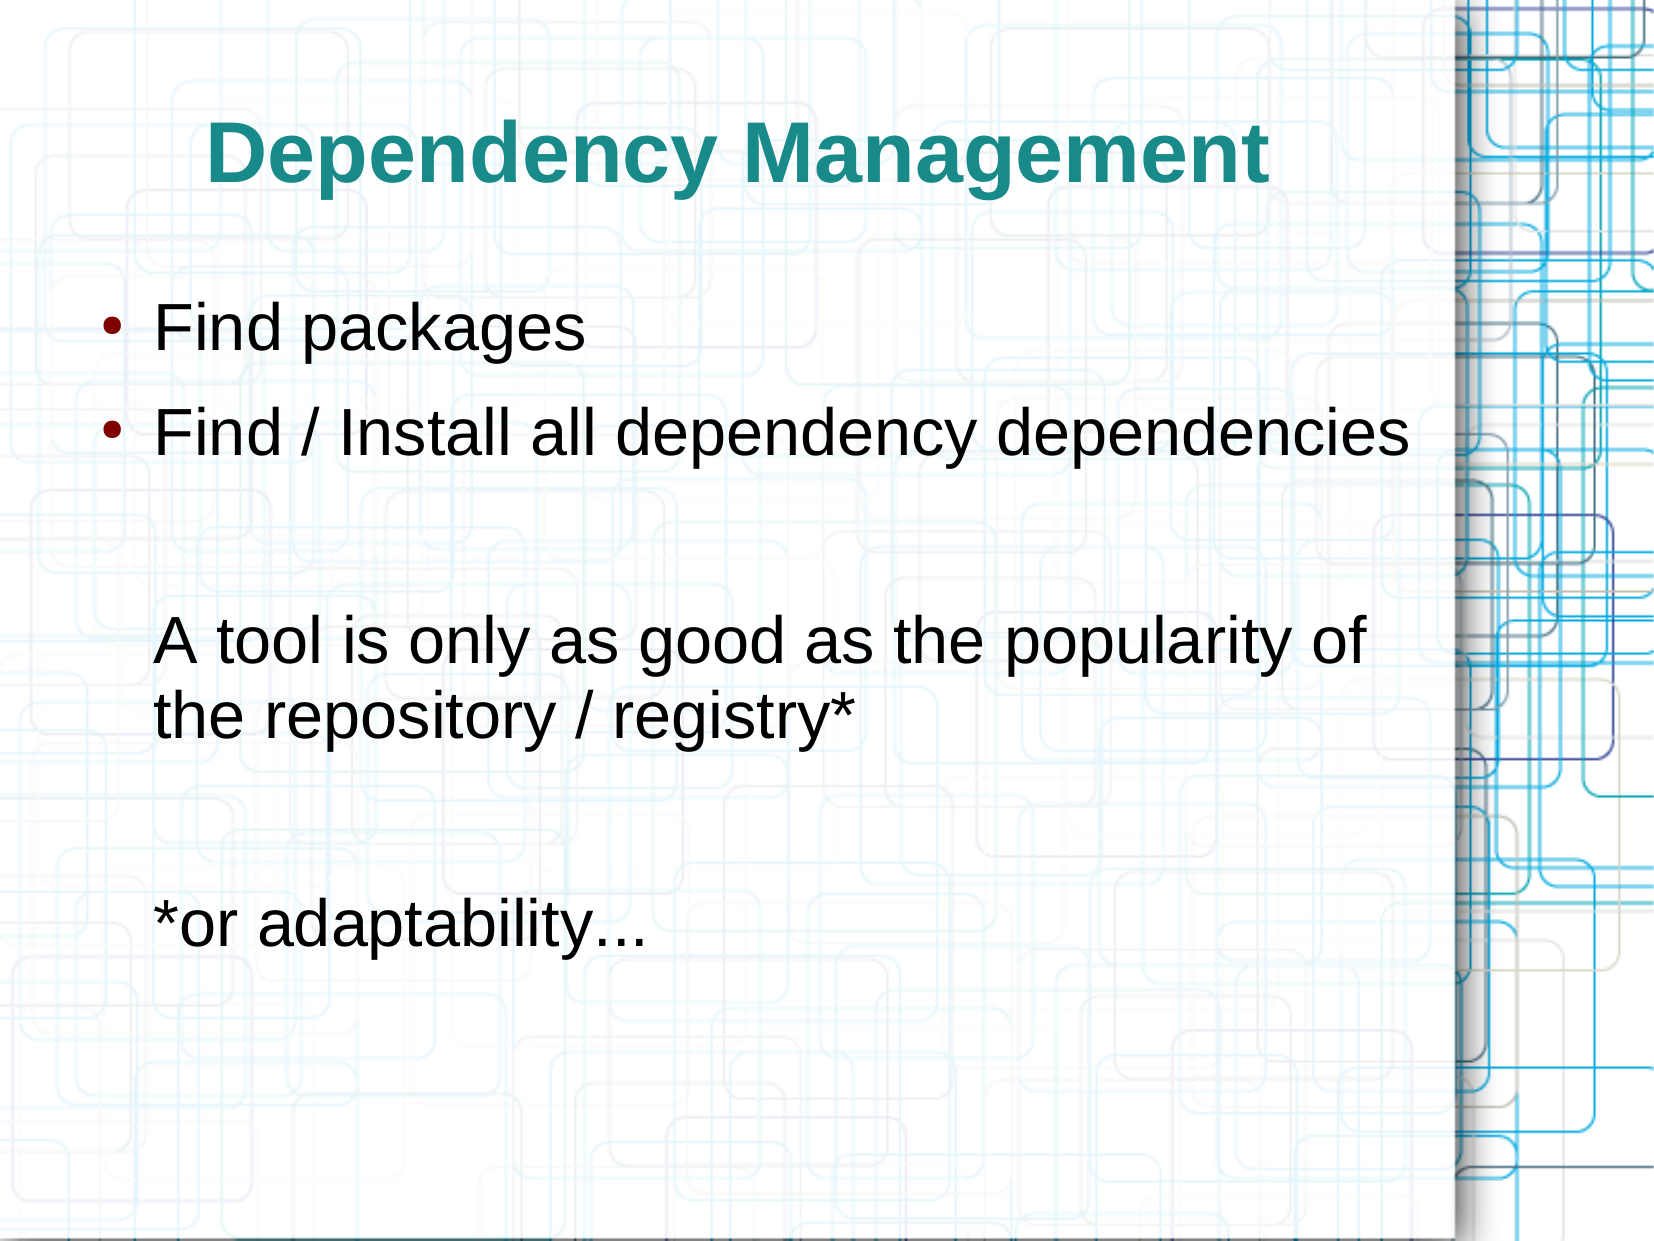

# Dependency Management
Find packages
Find / Install all dependency dependencies
A tool is only as good as the popularity of the repository / registry*
*or adaptability...